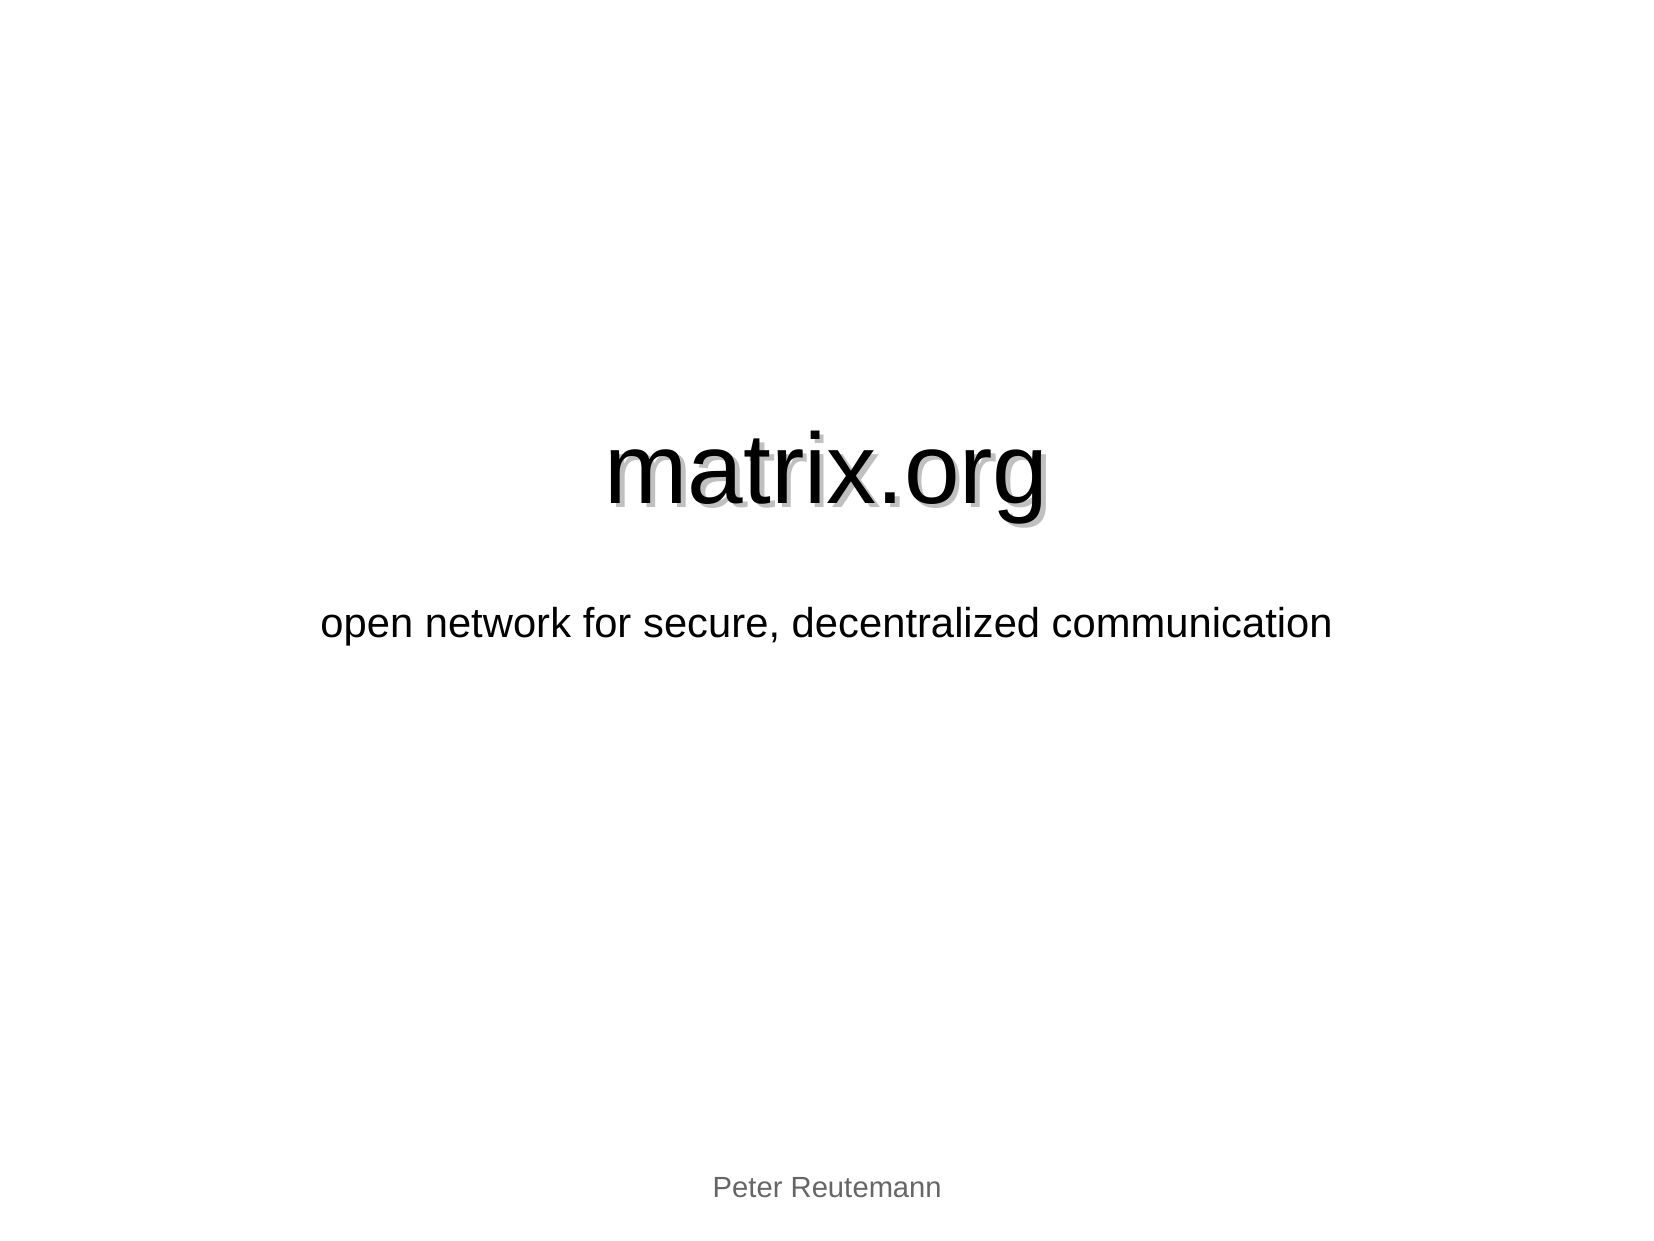

# matrix.org
open network for secure, decentralized communication
Peter Reutemann